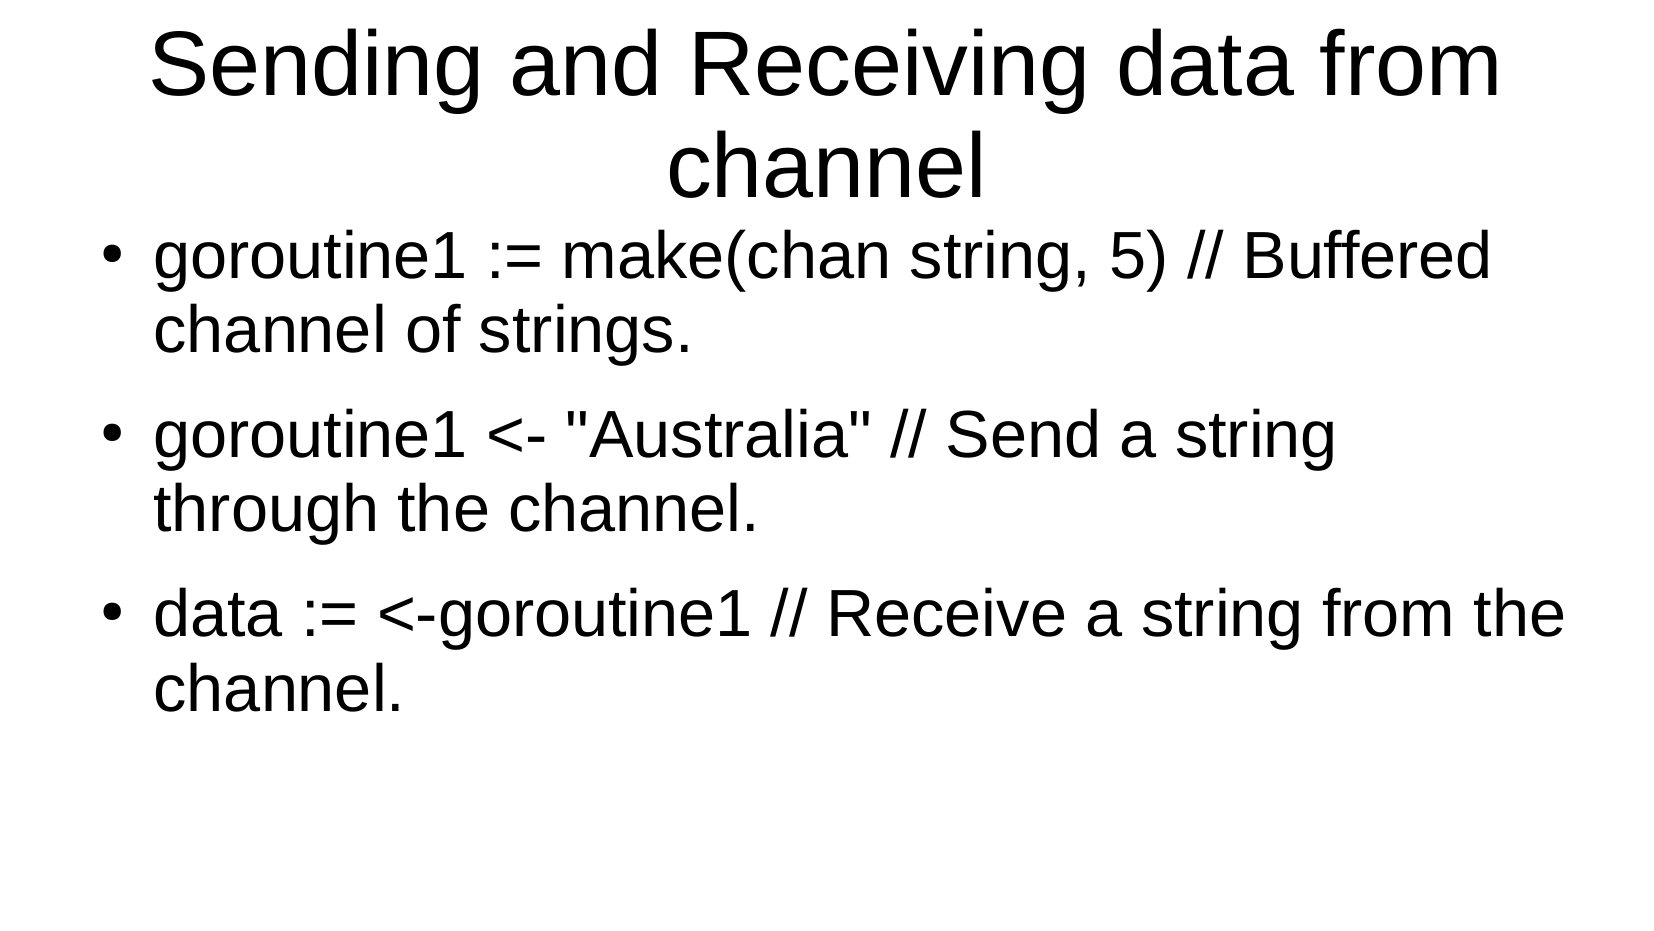

# Sending and Receiving data from channel
goroutine1 := make(chan string, 5) // Buffered channel of strings.
goroutine1 <- "Australia" // Send a string through the channel.
data := <-goroutine1 // Receive a string from the channel.